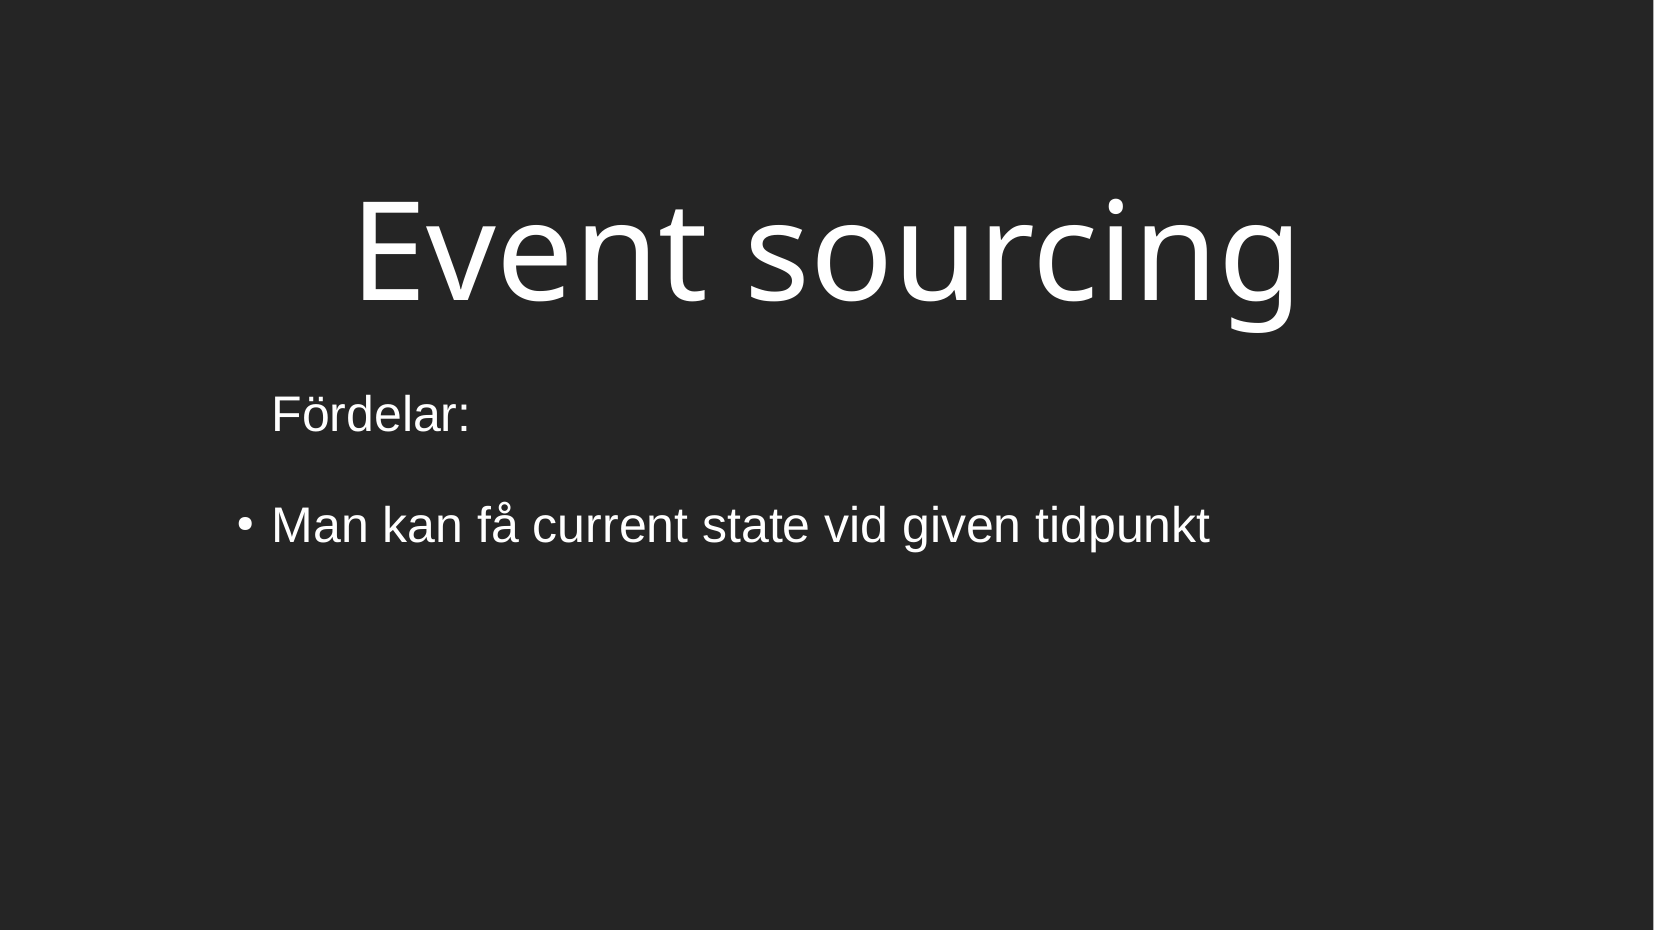

# Event sourcing
Fördelar:
Man kan få current state vid given tidpunkt